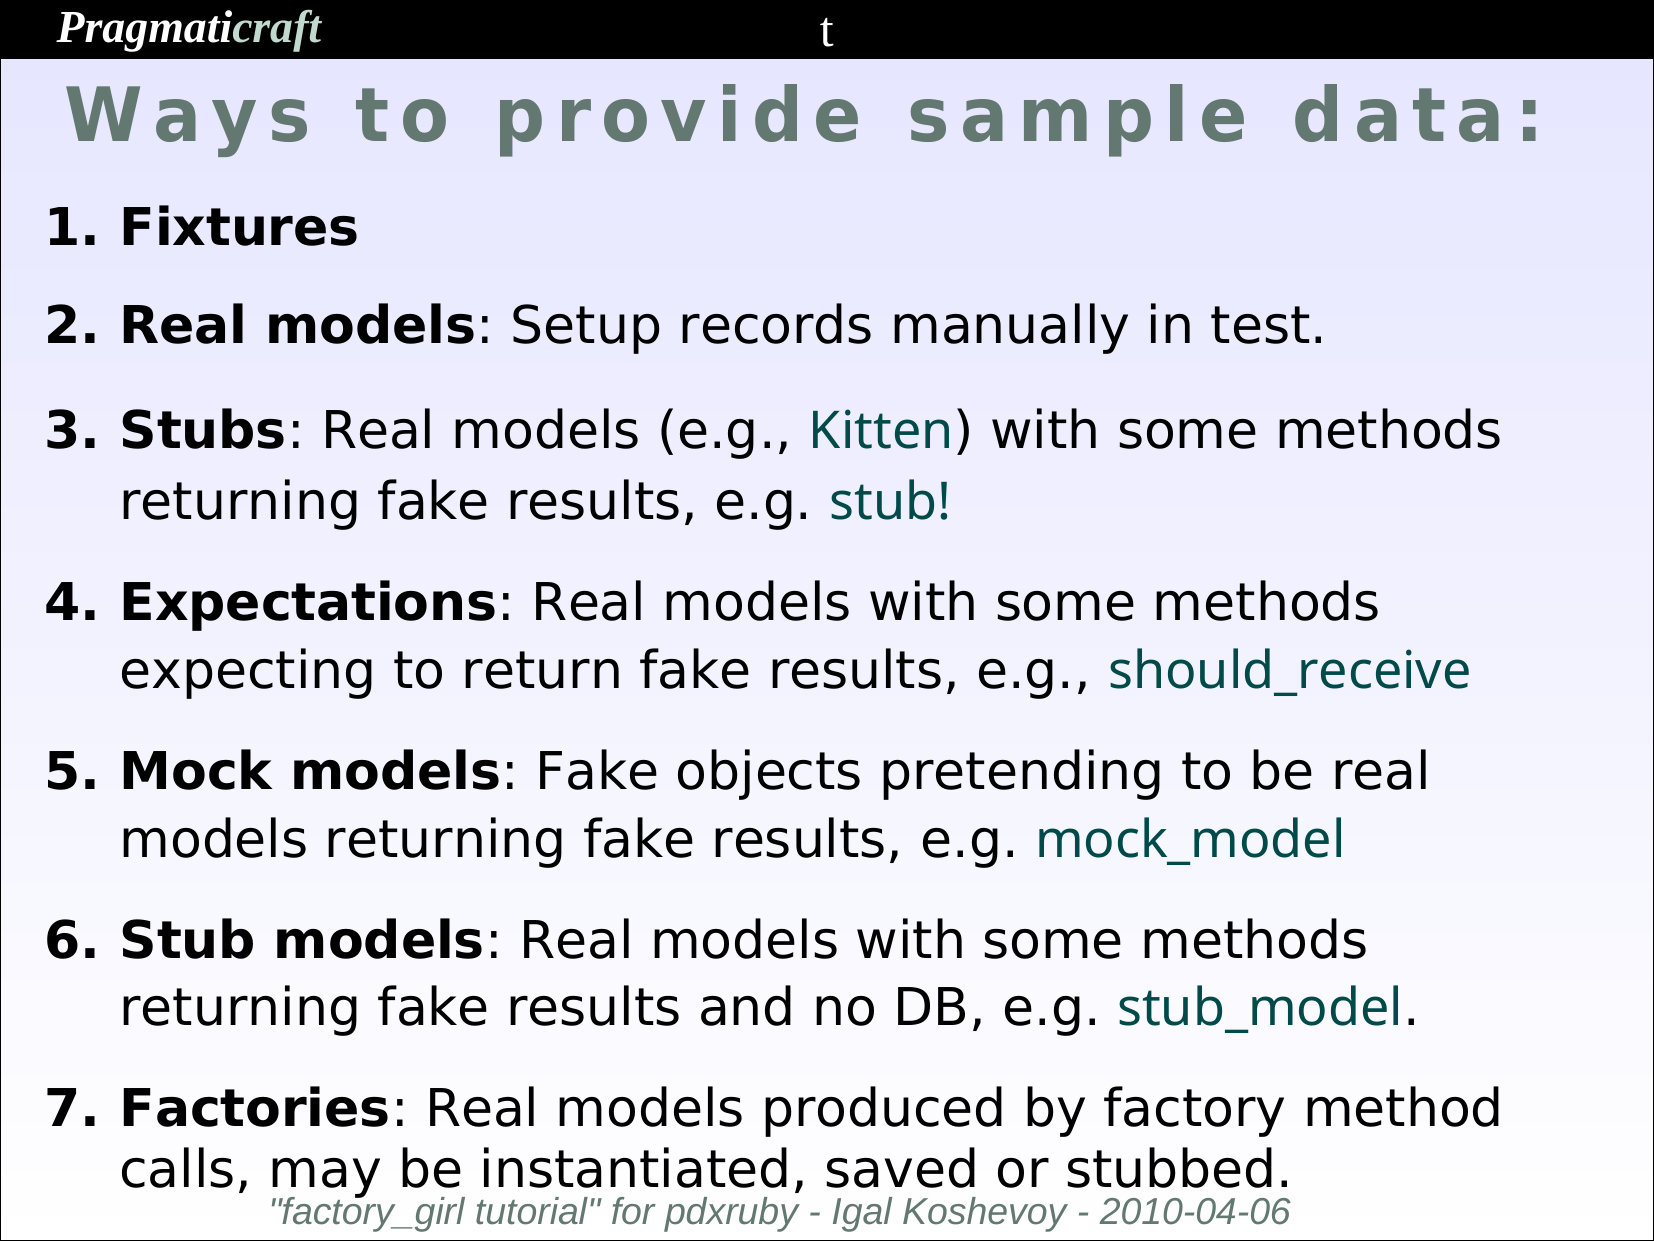

# Ways to provide sample data:
Fixtures
Real models: Setup records manually in test.
Stubs: Real models (e.g., Kitten) with some methods returning fake results, e.g. stub!
Expectations: Real models with some methods expecting to return fake results, e.g., should_receive
Mock models: Fake objects pretending to be real models returning fake results, e.g. mock_model
Stub models: Real models with some methods returning fake results and no DB, e.g. stub_model.
Factories: Real models produced by factory method calls, may be instantiated, saved or stubbed.